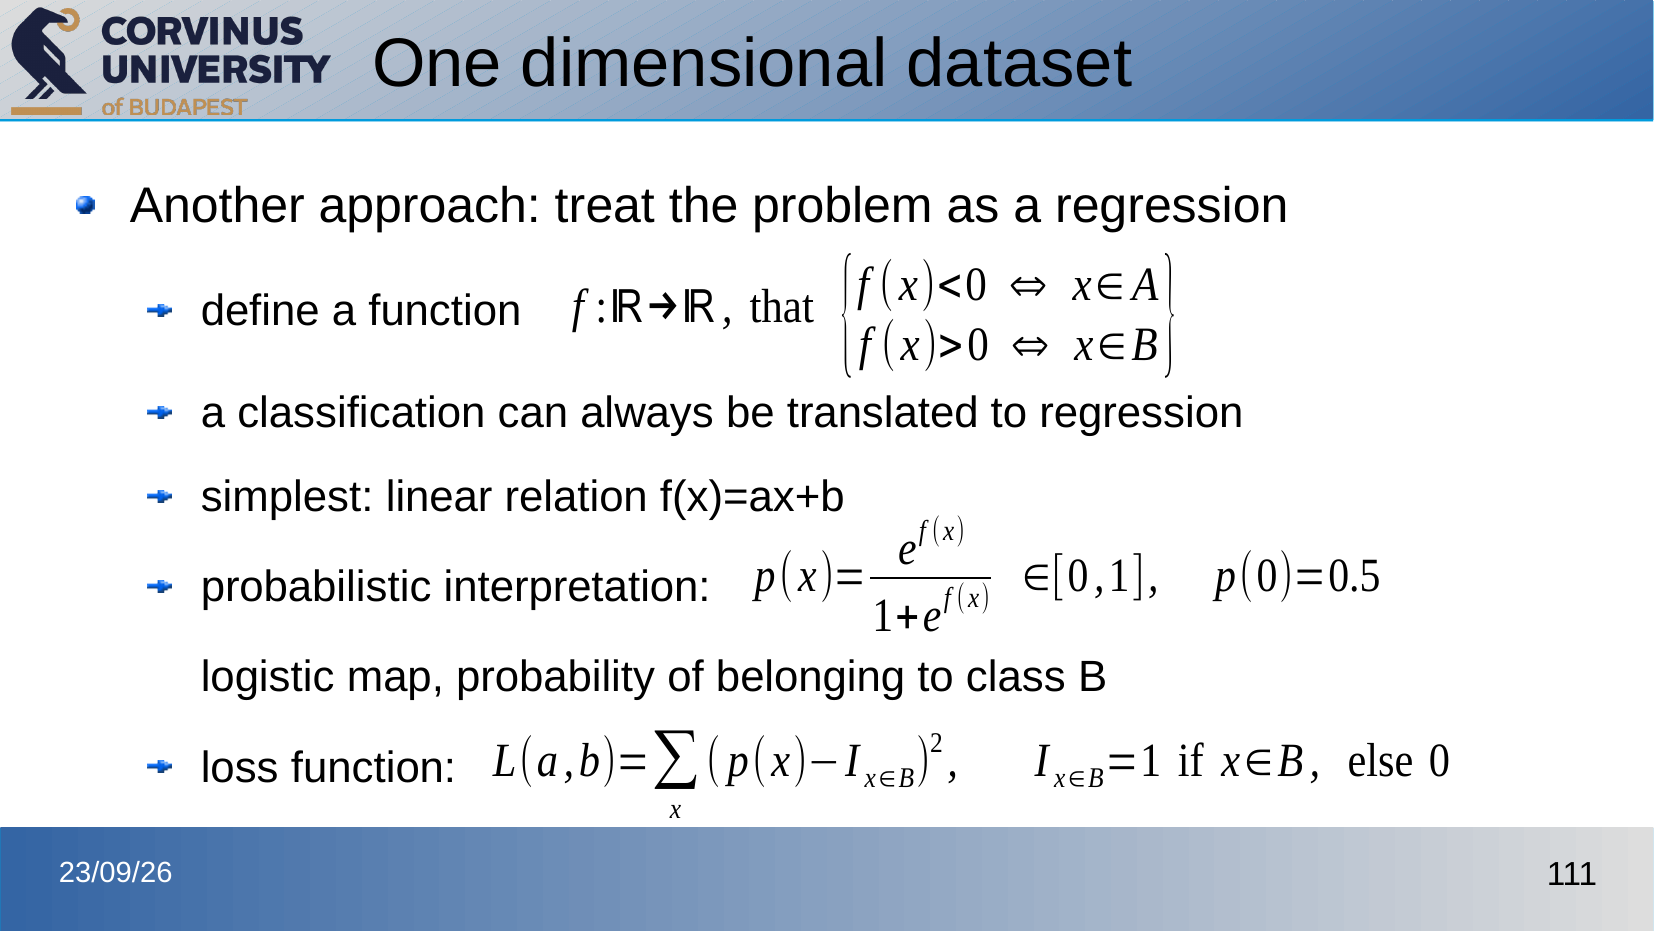

# One dimensional dataset
Another approach: treat the problem as a regression
define a function
a classification can always be translated to regression
simplest: linear relation f(x)=ax+b
probabilistic interpretation:
logistic map, probability of belonging to class B
loss function: